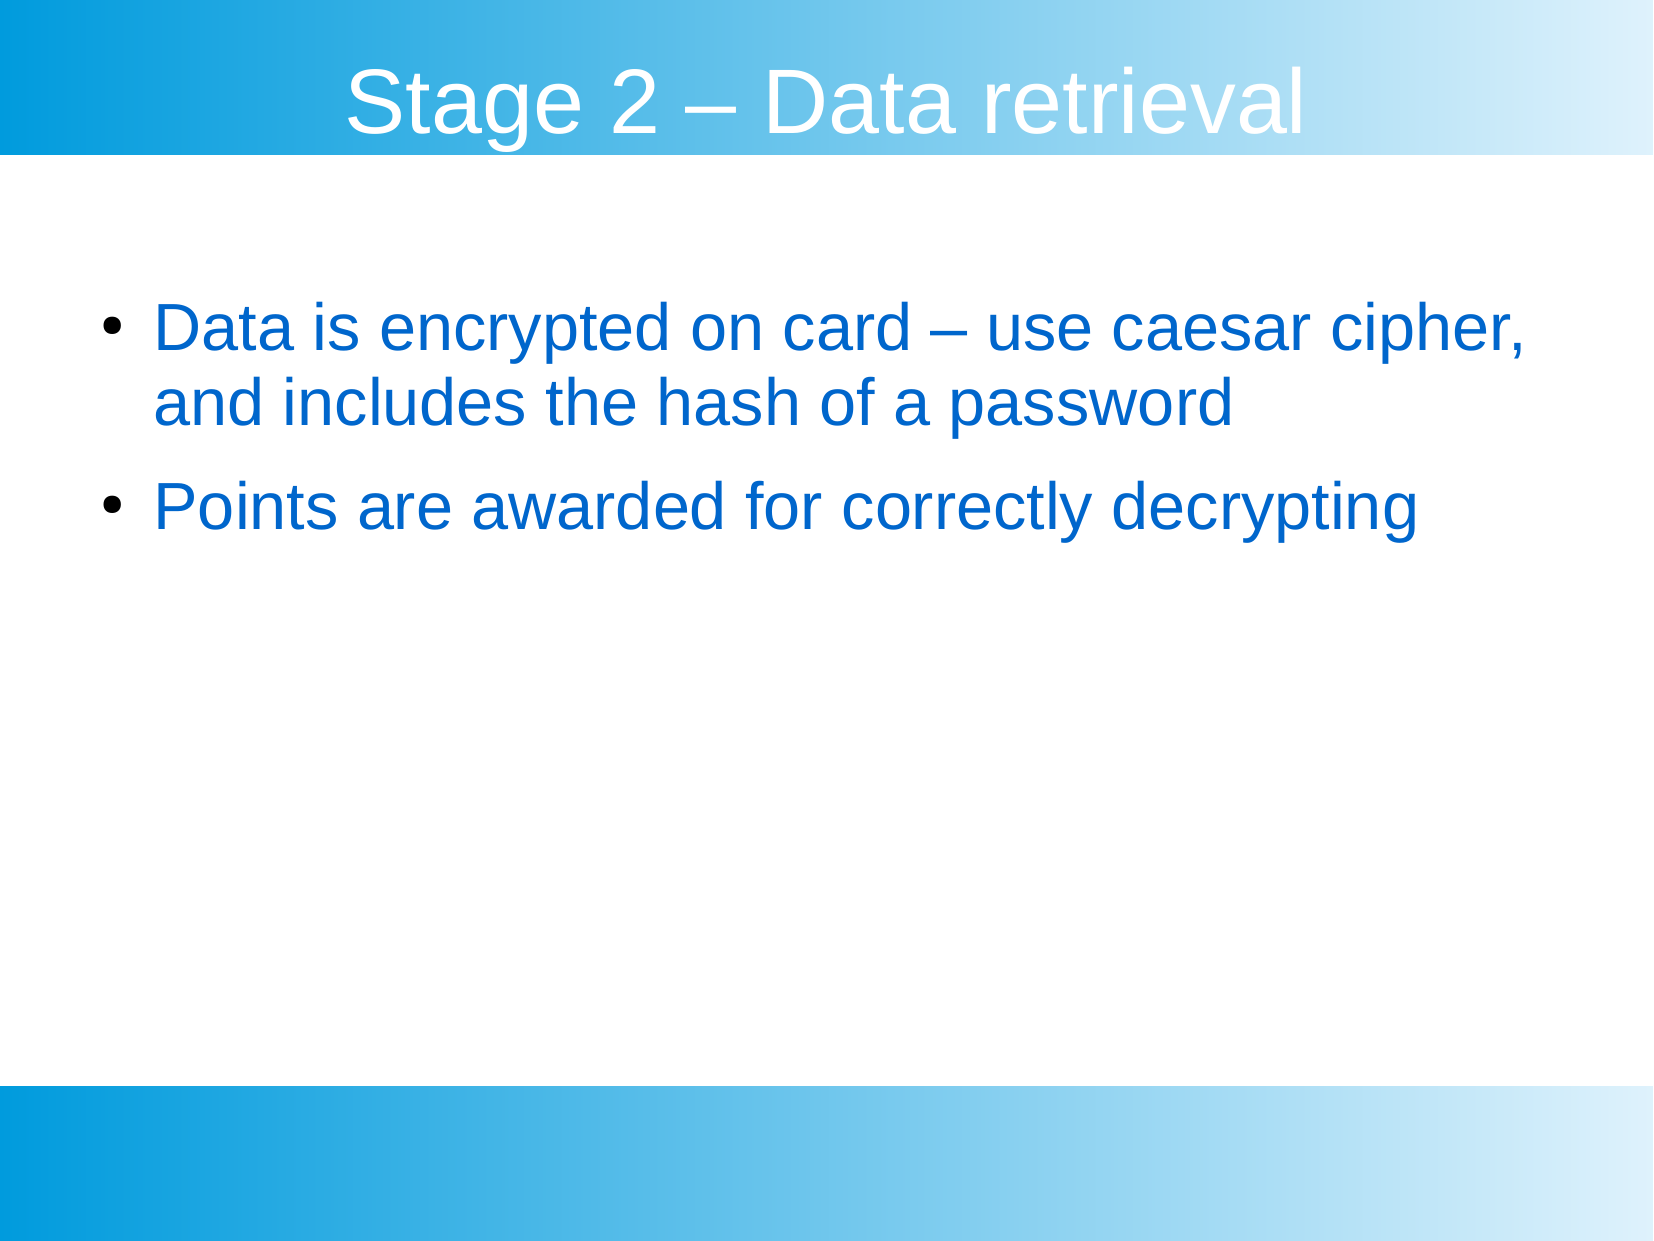

# Stage 2 – Data retrieval
Data is encrypted on card – use caesar cipher, and includes the hash of a password
Points are awarded for correctly decrypting